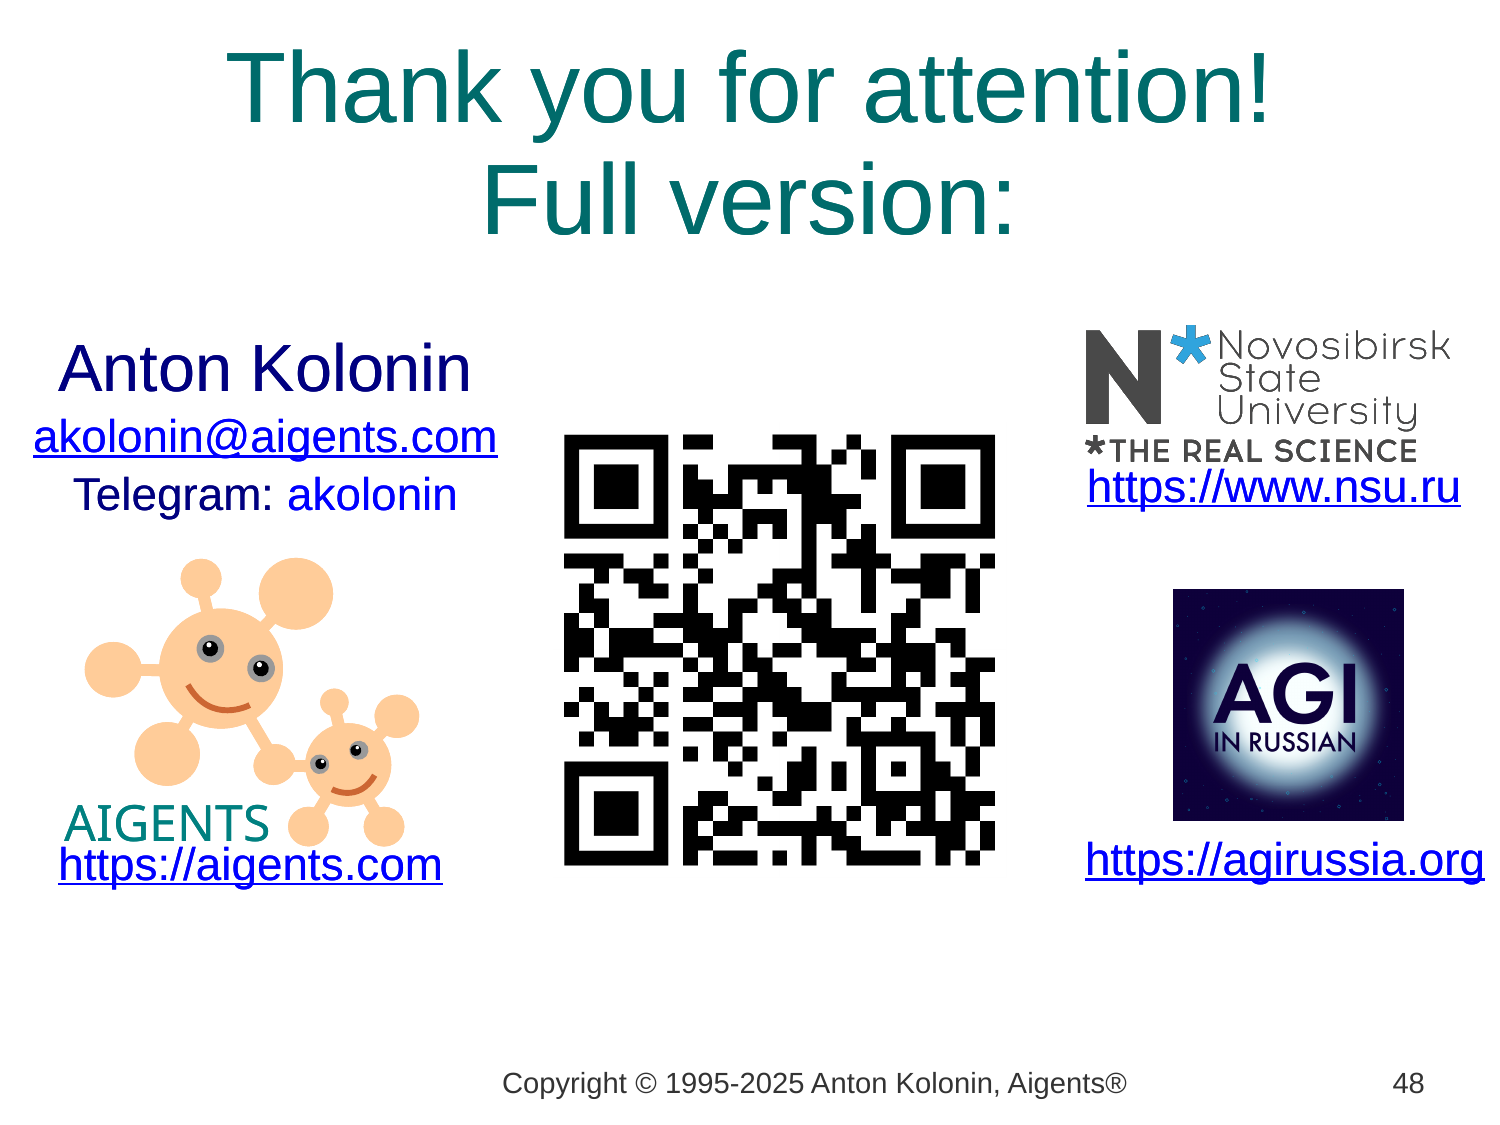

Thank you for attention!
Full version:
Thank you for attention!
Full version:
Anton Kolonin
akolonin@aigents.com
Telegram: akolonin
Anton Kolonin
akolonin@aigents.com
Telegram: akolonin
https://www.nsu.ru
https://www.nsu.ru
AIGENTS
AIGENTS
https://agirussia.org
https://agirussia.org
https://aigents.com
https://aigents.com
Copyright © 1995-2025 Anton Kolonin, Aigents®
48